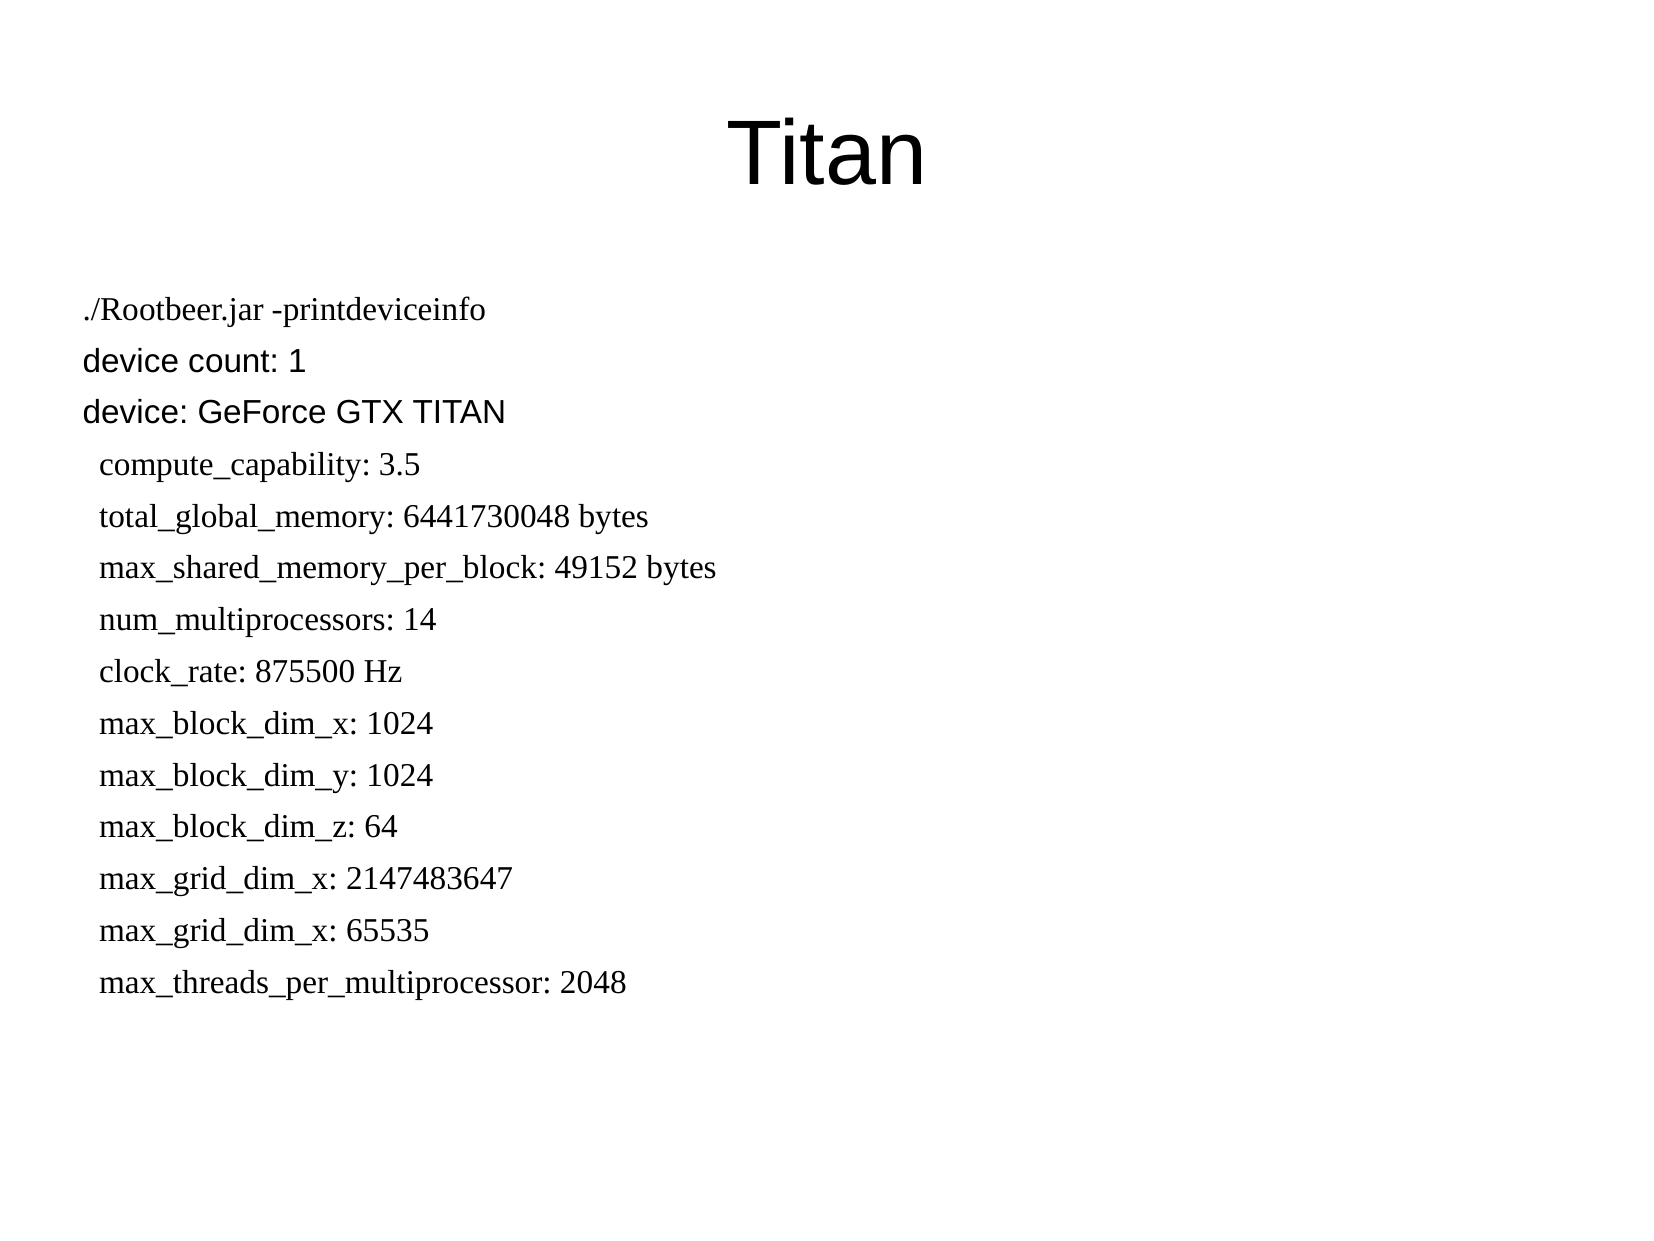

# Titan
./Rootbeer.jar -printdeviceinfo
device count: 1
device: GeForce GTX TITAN
 compute_capability: 3.5
 total_global_memory: 6441730048 bytes
 max_shared_memory_per_block: 49152 bytes
 num_multiprocessors: 14
 clock_rate: 875500 Hz
 max_block_dim_x: 1024
 max_block_dim_y: 1024
 max_block_dim_z: 64
 max_grid_dim_x: 2147483647
 max_grid_dim_x: 65535
 max_threads_per_multiprocessor: 2048